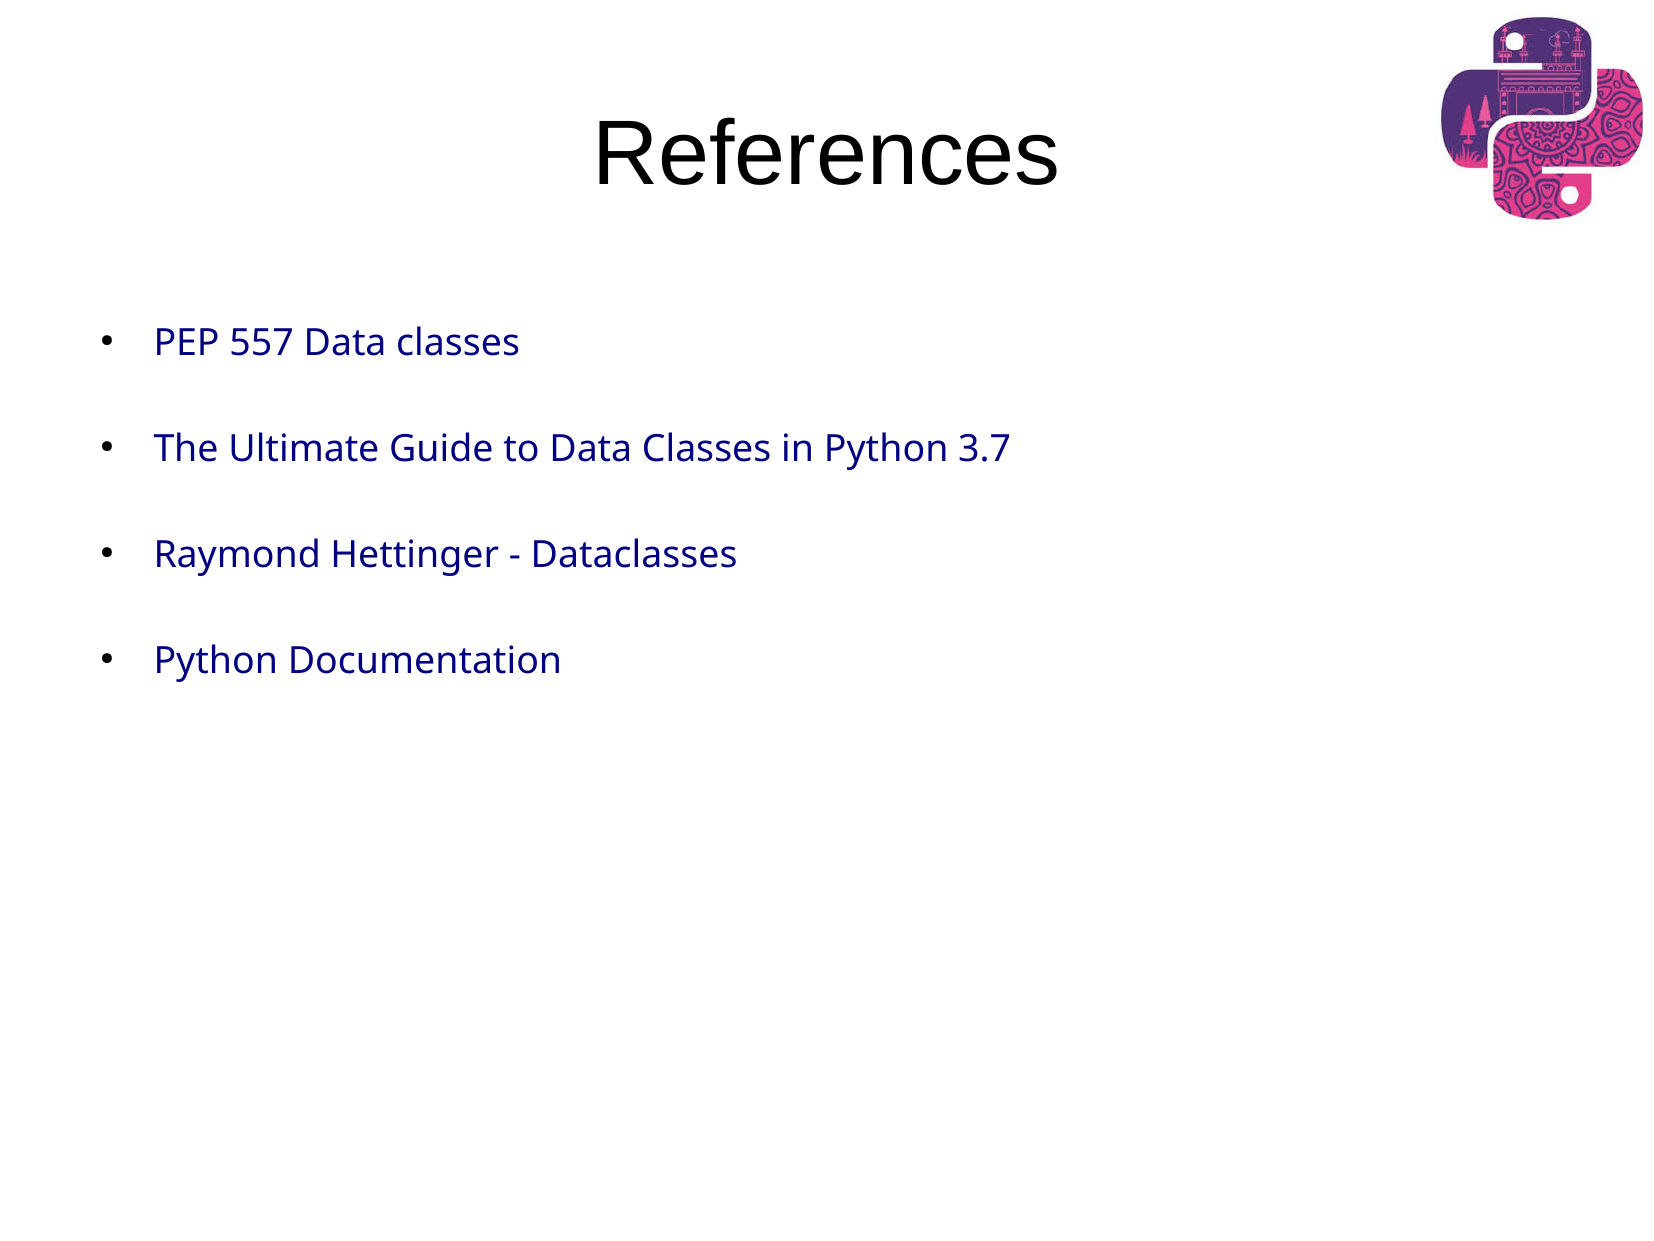

# References
PEP 557 Data classes
The Ultimate Guide to Data Classes in Python 3.7
Raymond Hettinger - Dataclasses
Python Documentation